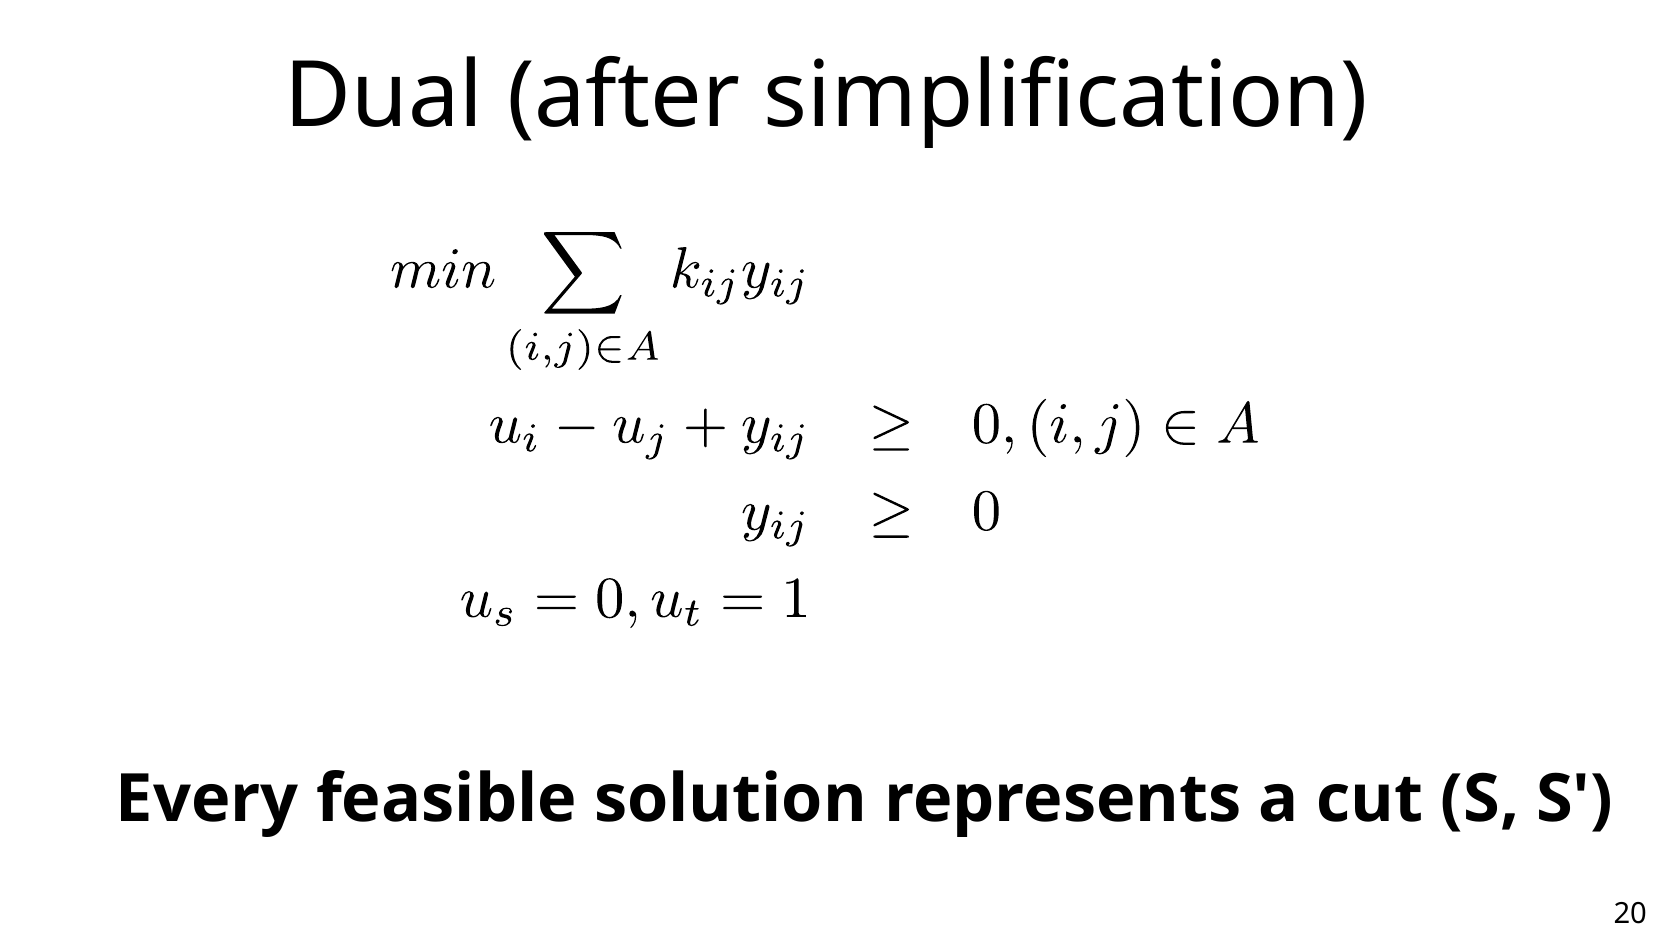

# Dual (after simplification)
Every feasible solution represents a cut (S, S')
20